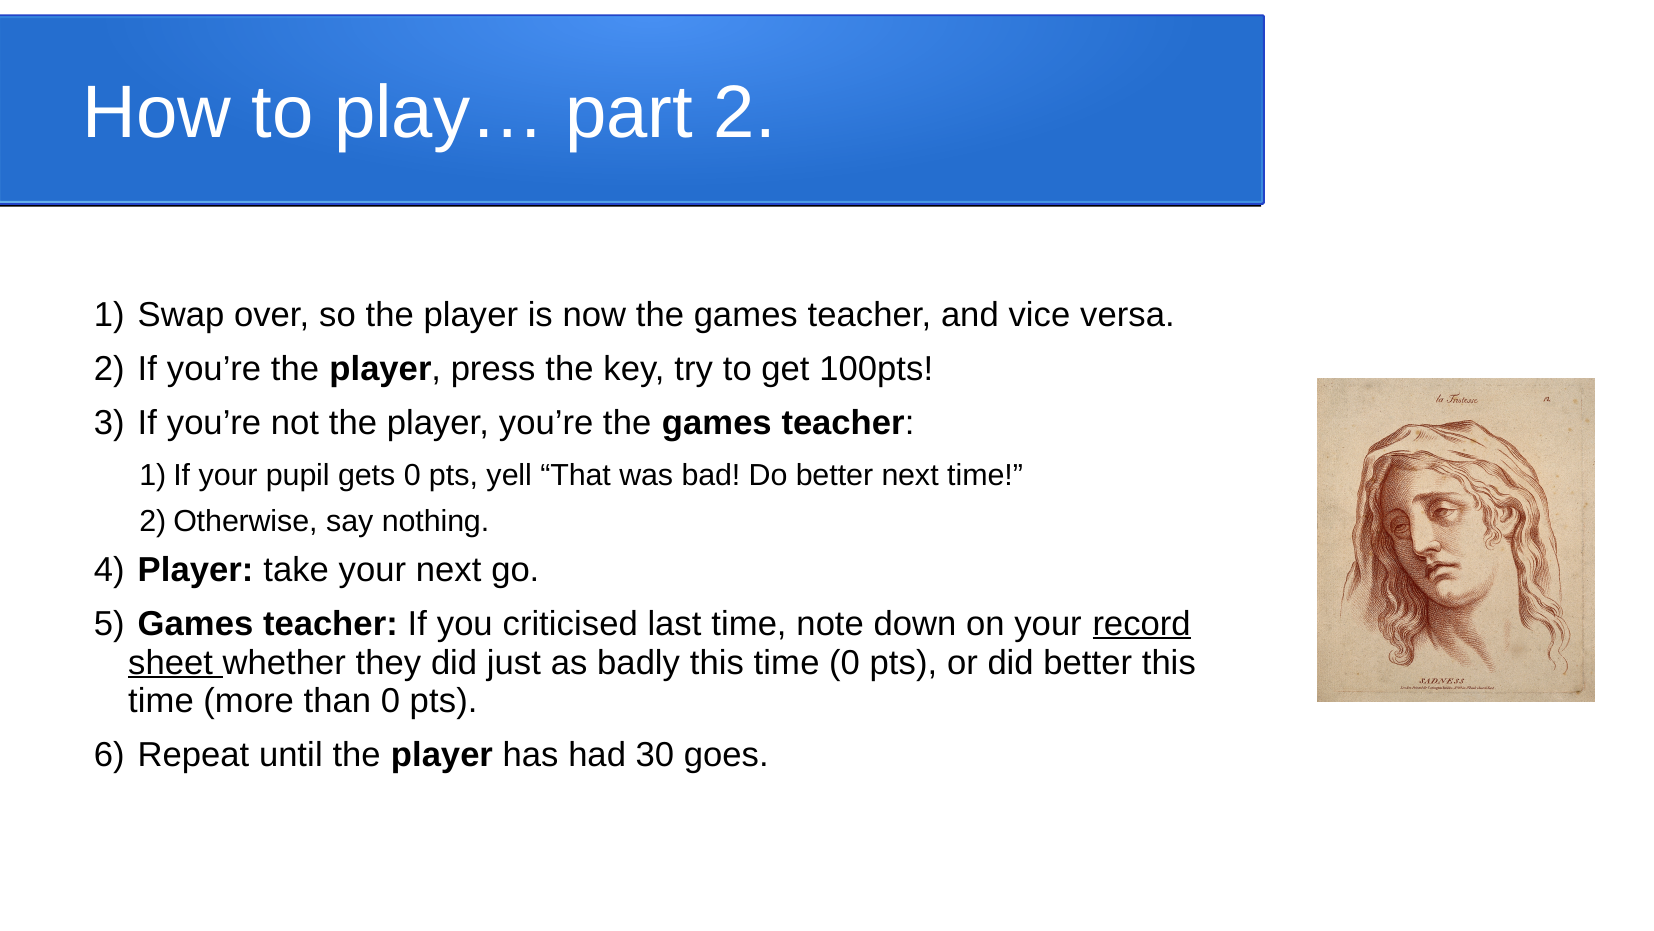

# How to play… part 2.
 Swap over, so the player is now the games teacher, and vice versa.
 If you’re the player, press the key, try to get 100pts!
 If you’re not the player, you’re the games teacher:
If your pupil gets 0 pts, yell “That was bad! Do better next time!”
Otherwise, say nothing.
 Player: take your next go.
 Games teacher: If you criticised last time, note down on your record sheet whether they did just as badly this time (0 pts), or did better this time (more than 0 pts).
 Repeat until the player has had 30 goes.